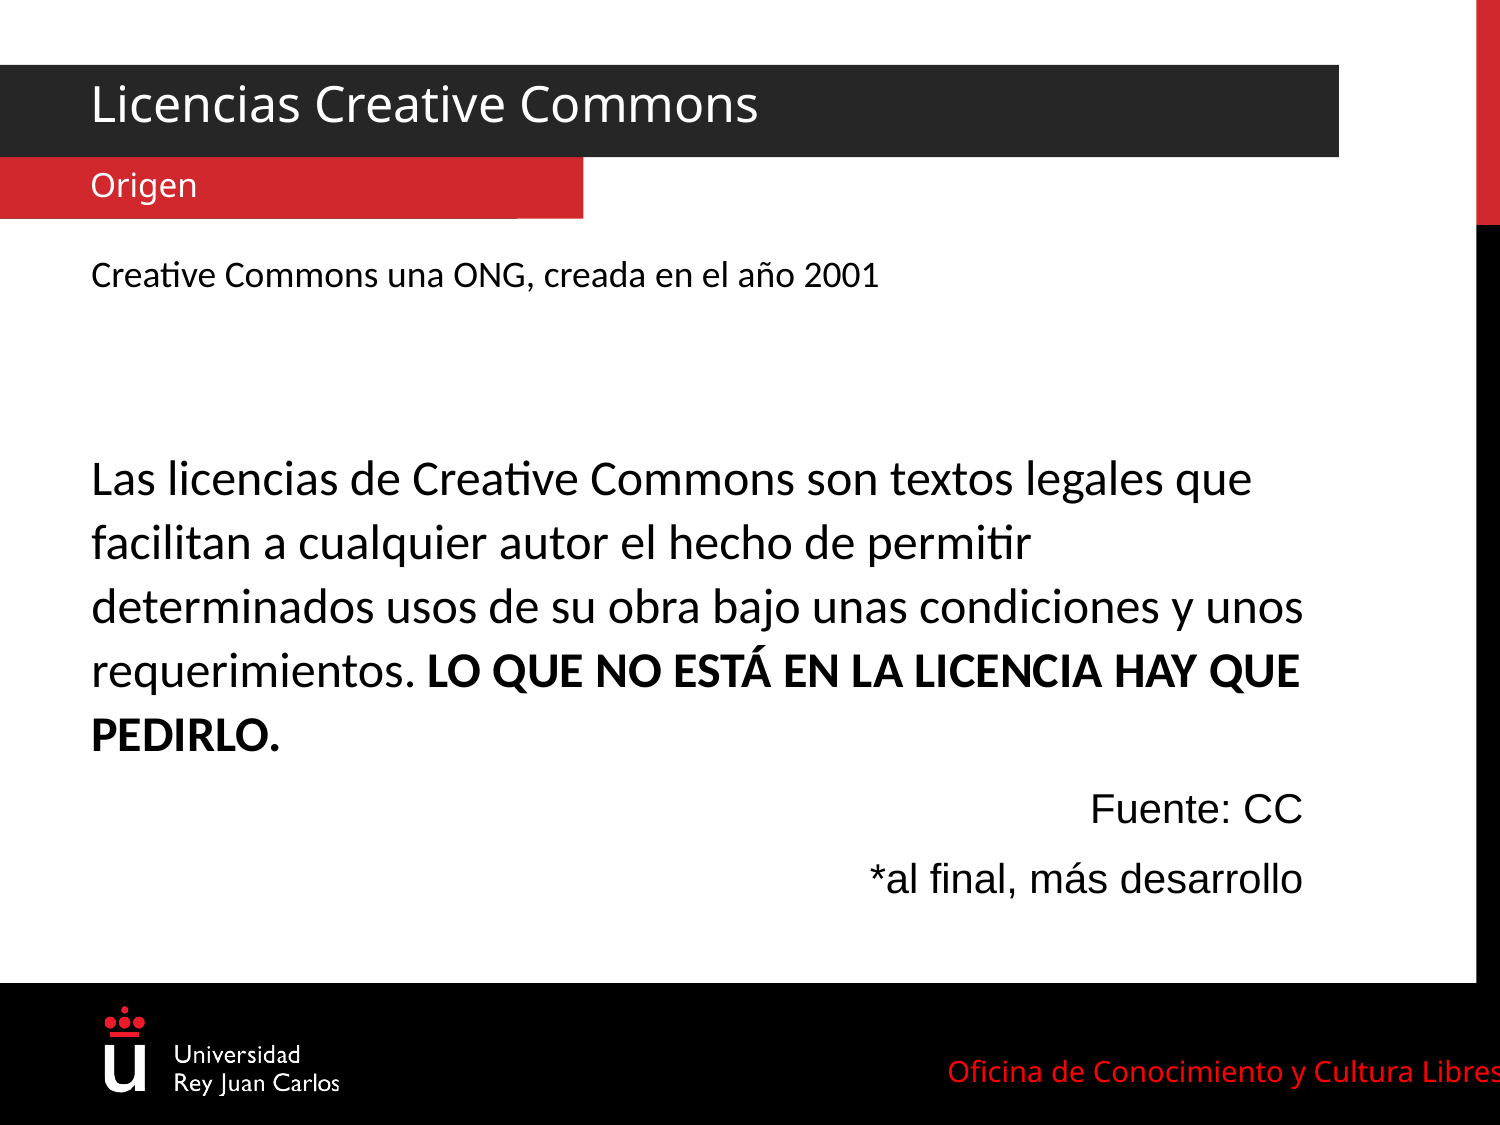

Licencias Creative Commons
# 1. CAMPUS DE MÓSTOLES
	Subtítulo 1
	Origen
Creative Commons una ONG, creada en el año 2001
Las licencias de Creative Commons son textos legales que facilitan a cualquier autor el hecho de permitir determinados usos de su obra bajo unas condiciones y unos requerimientos. LO QUE NO ESTÁ EN LA LICENCIA HAY QUE PEDIRLO.
 Fuente: CC
*al final, más desarrollo
Oficina de Conocimiento y Cultura Libres